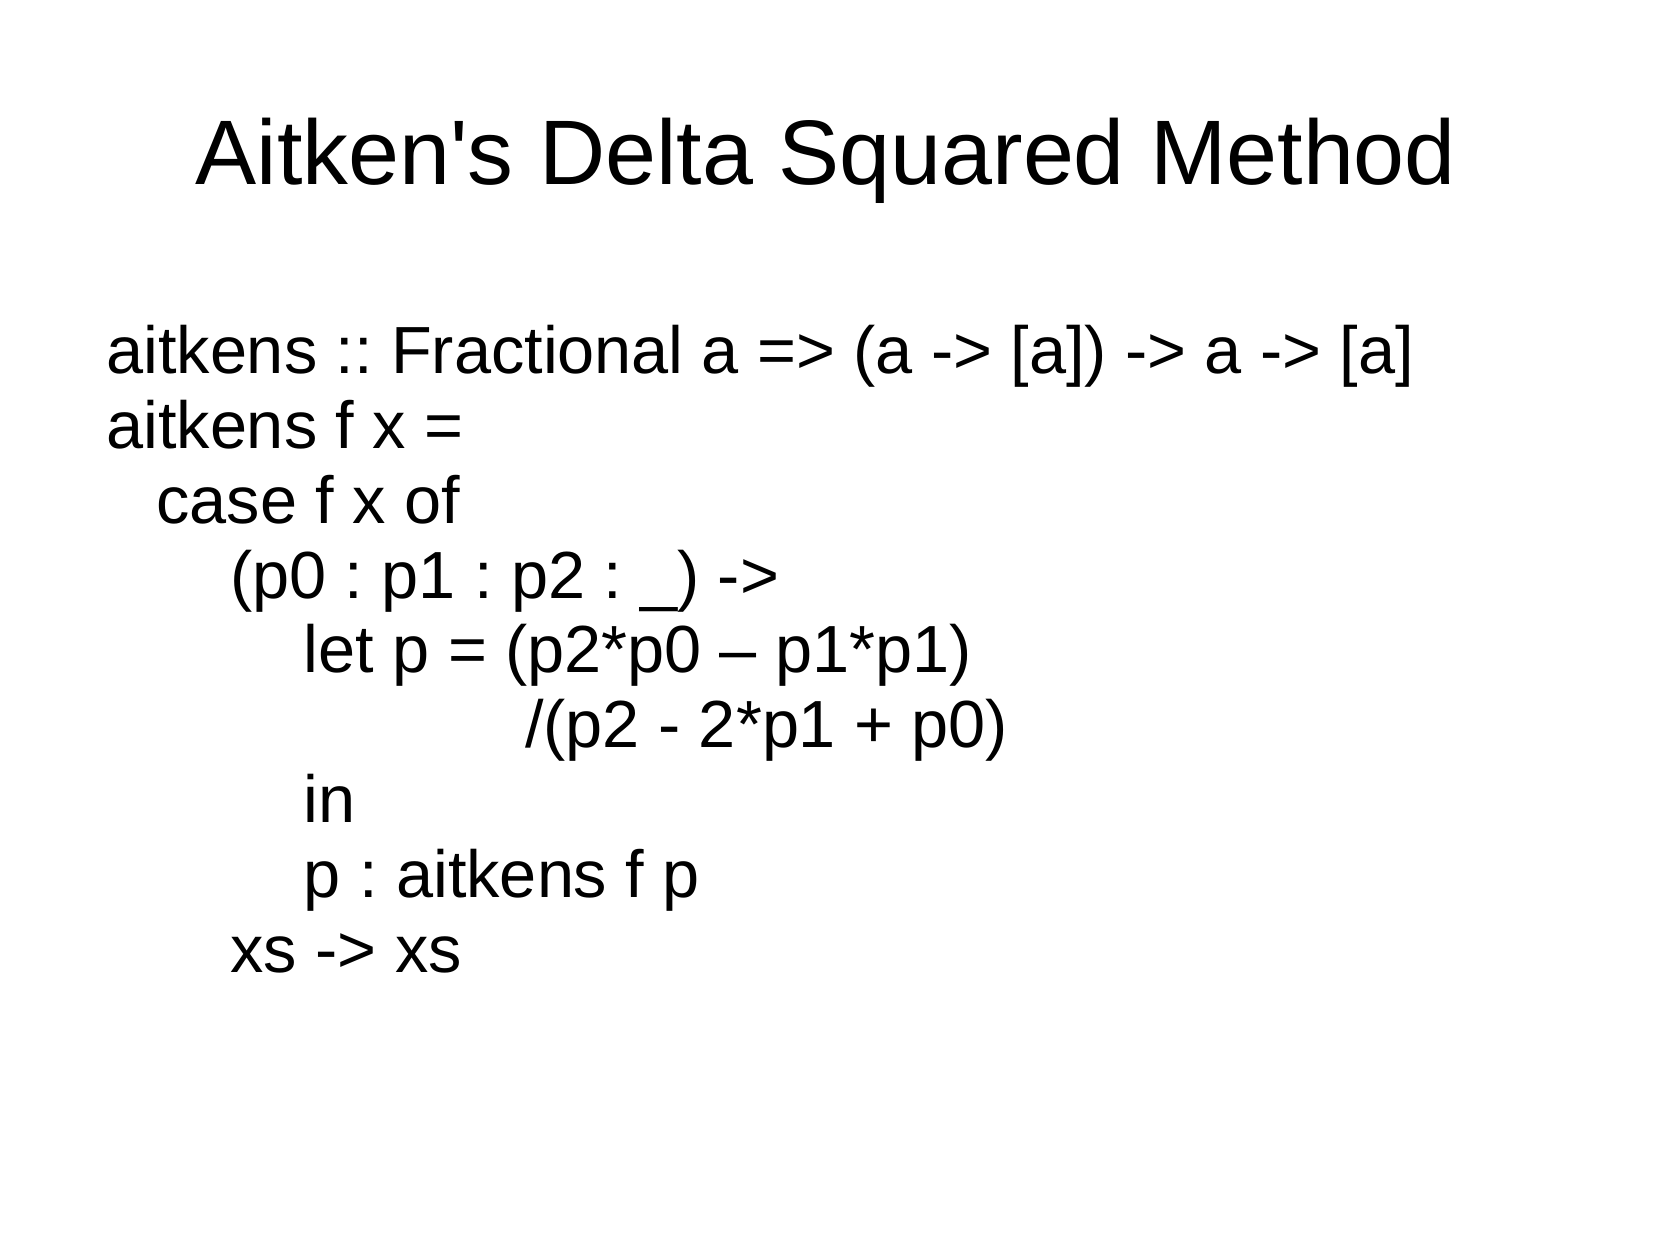

# Aitken's Delta Squared Method
aitkens :: Fractional a => (a -> [a]) -> a -> [a]
aitkens f x =
 case f x of
 (p0 : p1 : p2 : _) ->
 let p = (p2*p0 – p1*p1)
 /(p2 - 2*p1 + p0)
 in
 p : aitkens f p
 xs -> xs